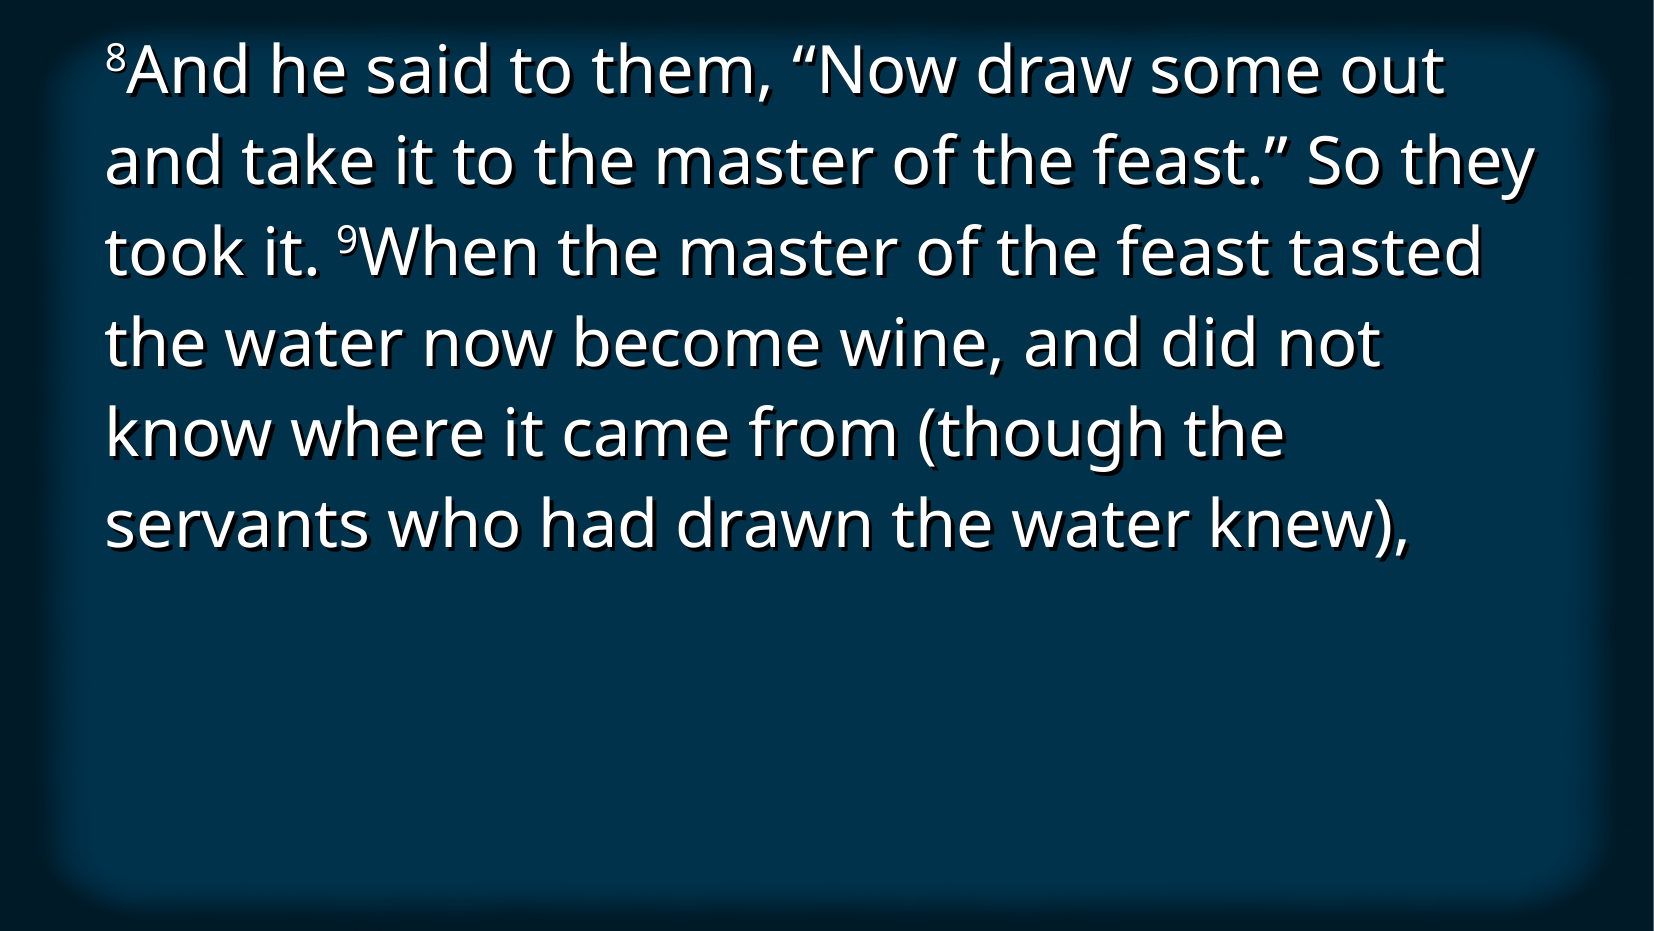

8And he said to them, “Now draw some out and take it to the master of the feast.” So they took it. 9When the master of the feast tasted the water now become wine, and did not know where it came from (though the servants who had drawn the water knew),